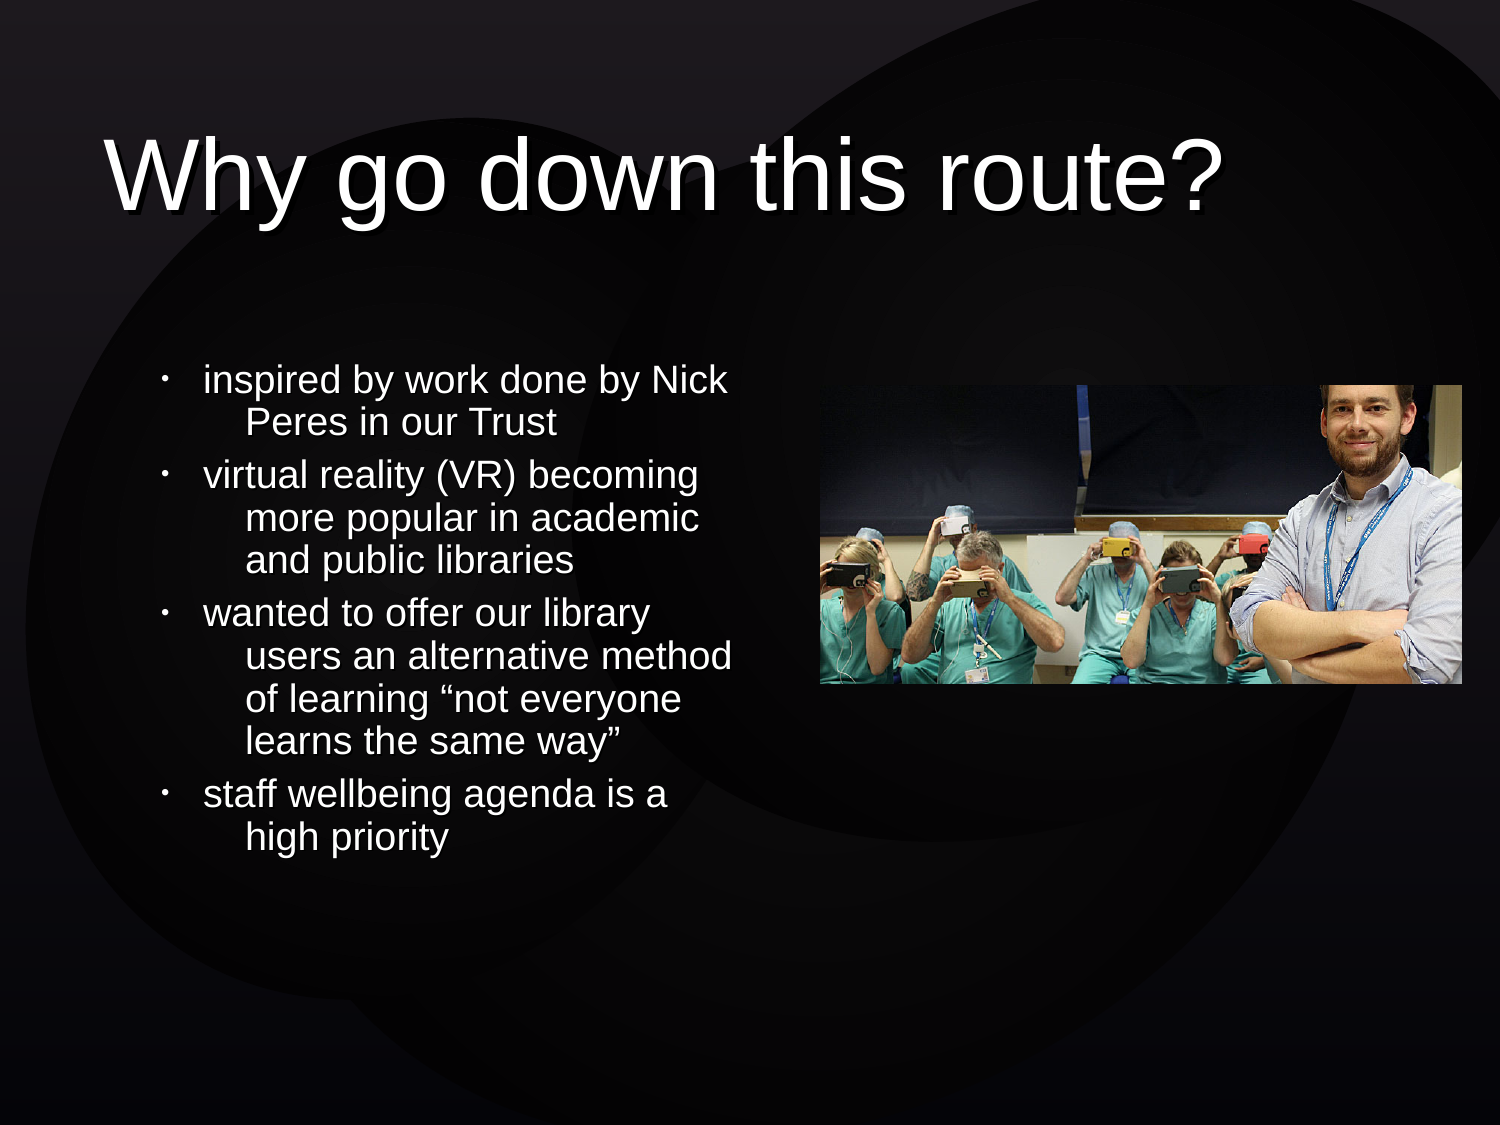

# Why go down this route?
inspired by work done by Nick Peres in our Trust
virtual reality (VR) becoming more popular in academic and public libraries
wanted to offer our library users an alternative method of learning “not everyone learns the same way”
staff wellbeing agenda is a high priority